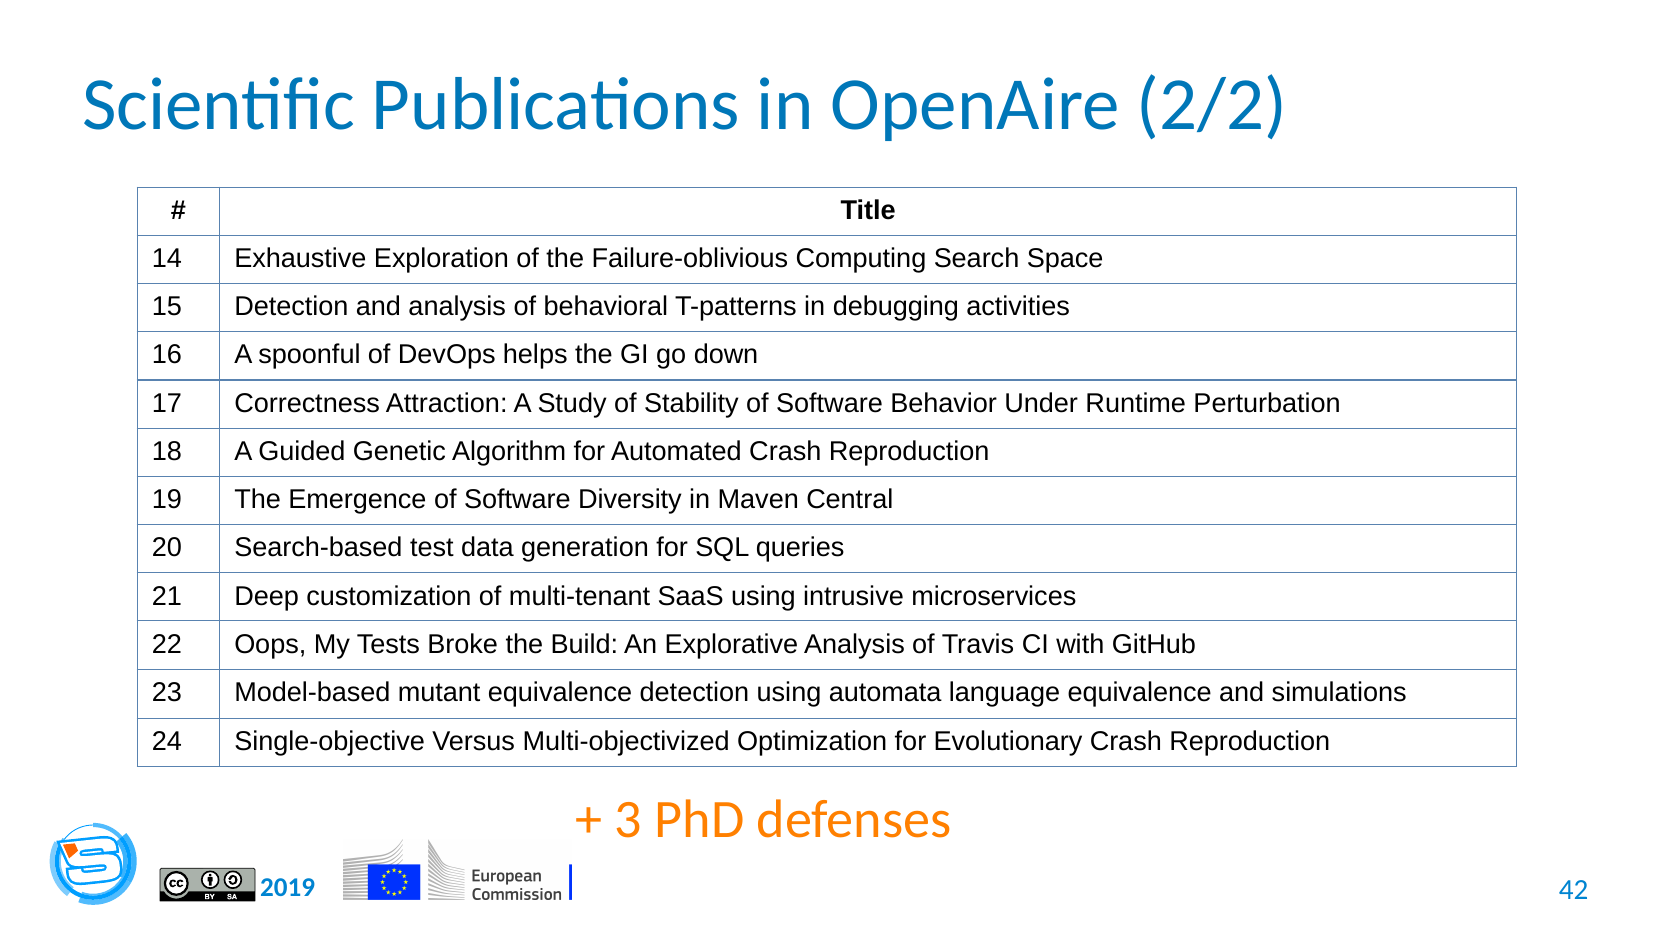

# Scientific Publications in OpenAire (2/2)
| # | Title |
| --- | --- |
| 14 | Exhaustive Exploration of the Failure-oblivious Computing Search Space |
| 15 | Detection and analysis of behavioral T-patterns in debugging activities |
| 16 | A spoonful of DevOps helps the GI go down |
| 17 | Correctness Attraction: A Study of Stability of Software Behavior Under Runtime Perturbation |
| 18 | A Guided Genetic Algorithm for Automated Crash Reproduction |
| 19 | The Emergence of Software Diversity in Maven Central |
| 20 | Search-based test data generation for SQL queries |
| 21 | Deep customization of multi-tenant SaaS using intrusive microservices |
| 22 | Oops, My Tests Broke the Build: An Explorative Analysis of Travis CI with GitHub |
| 23 | Model-based mutant equivalence detection using automata language equivalence and simulations |
| 24 | Single-objective Versus Multi-objectivized Optimization for Evolutionary Crash Reproduction |
+ 3 PhD defenses
42